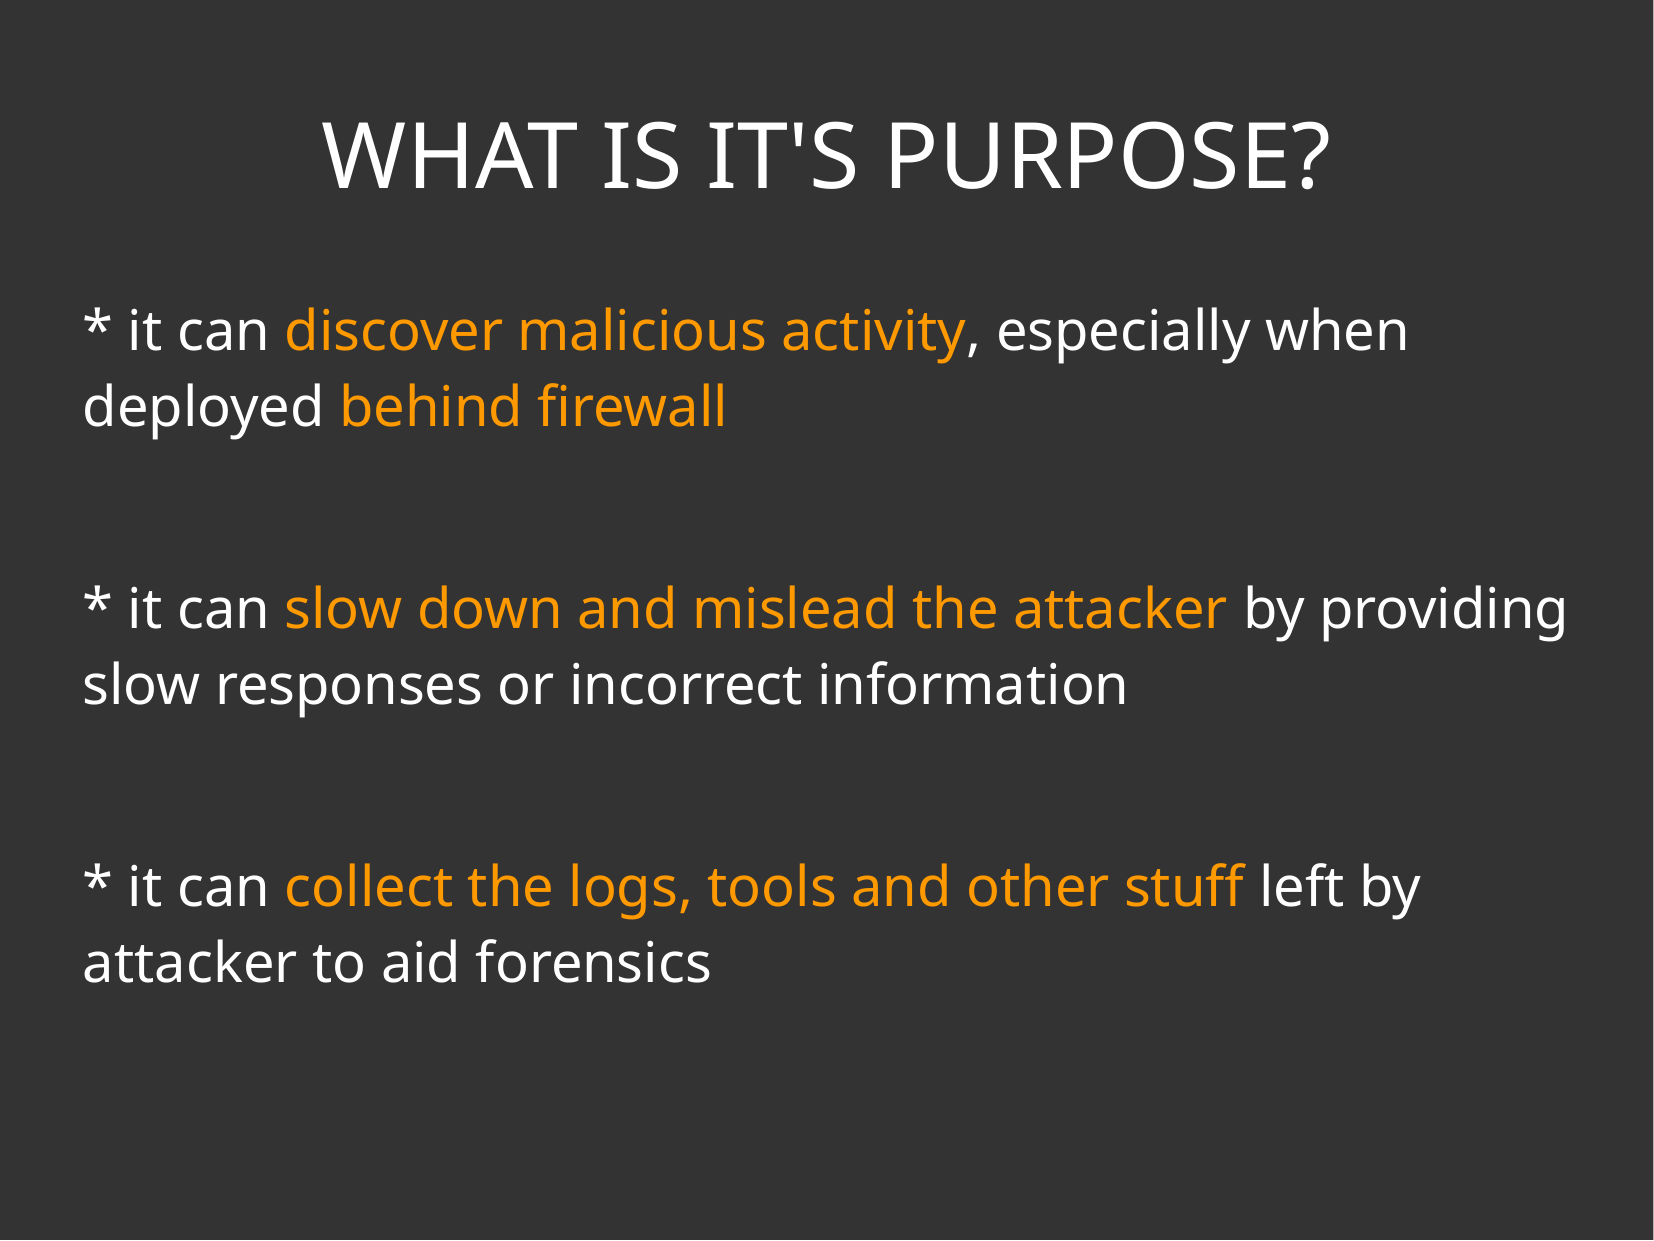

# WHAT IS IT'S PURPOSE?
* it can discover malicious activity, especially when deployed behind firewall
* it can slow down and mislead the attacker by providing slow responses or incorrect information
* it can collect the logs, tools and other stuff left by attacker to aid forensics